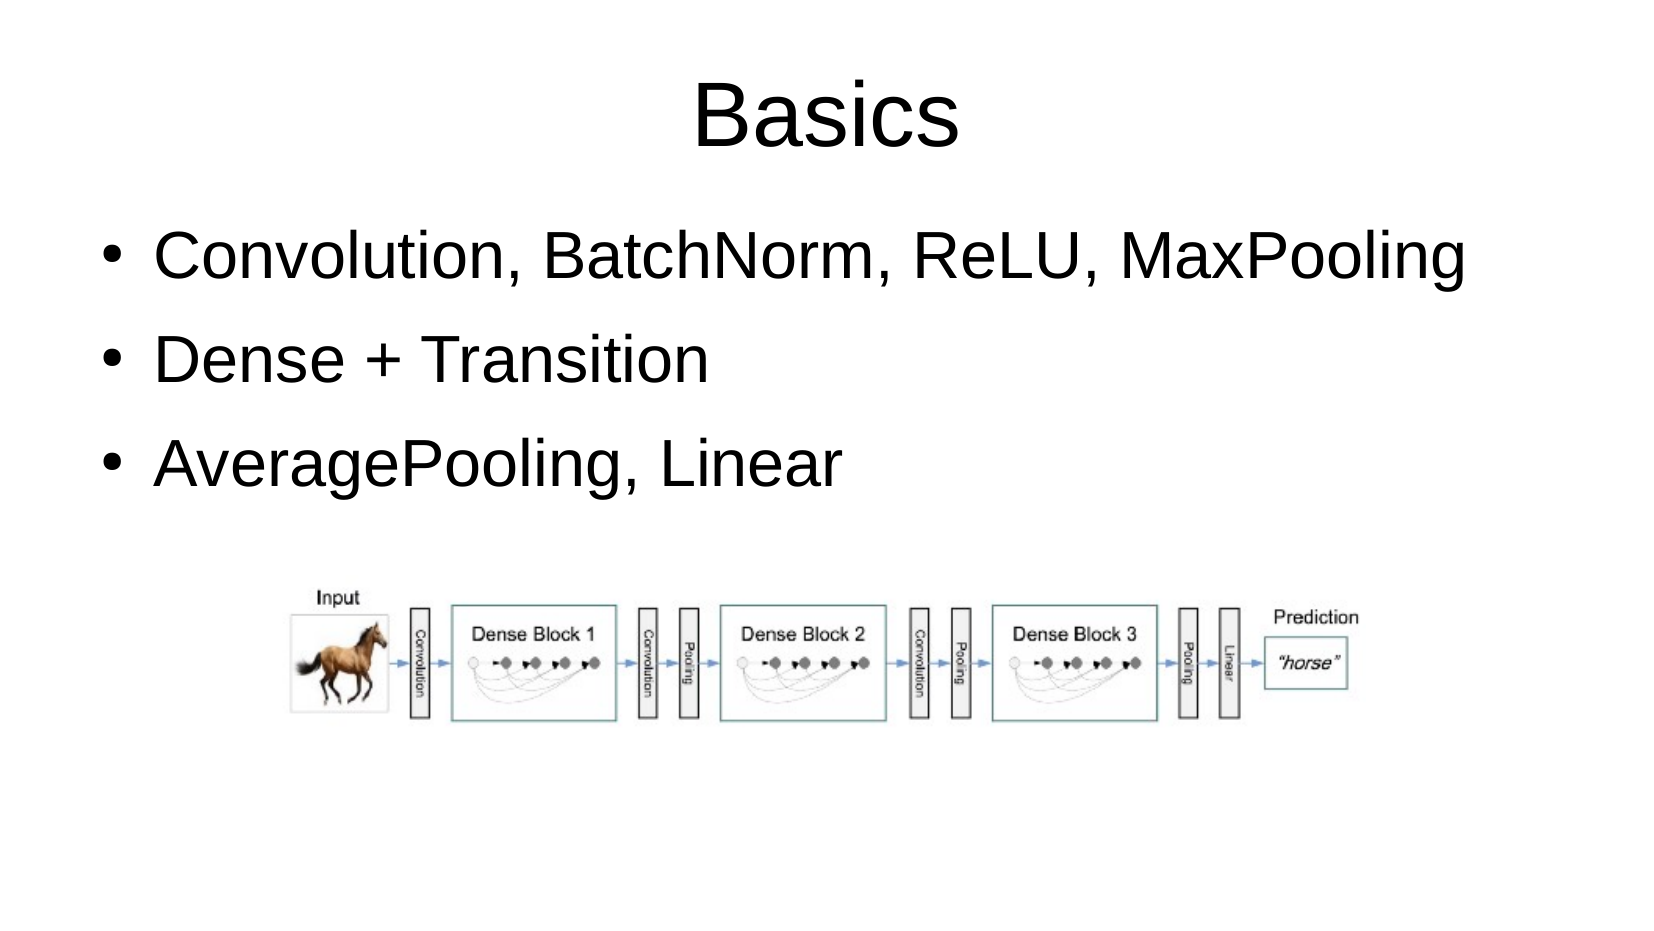

# Basics
Convolution, BatchNorm, ReLU, MaxPooling
Dense + Transition
AveragePooling, Linear